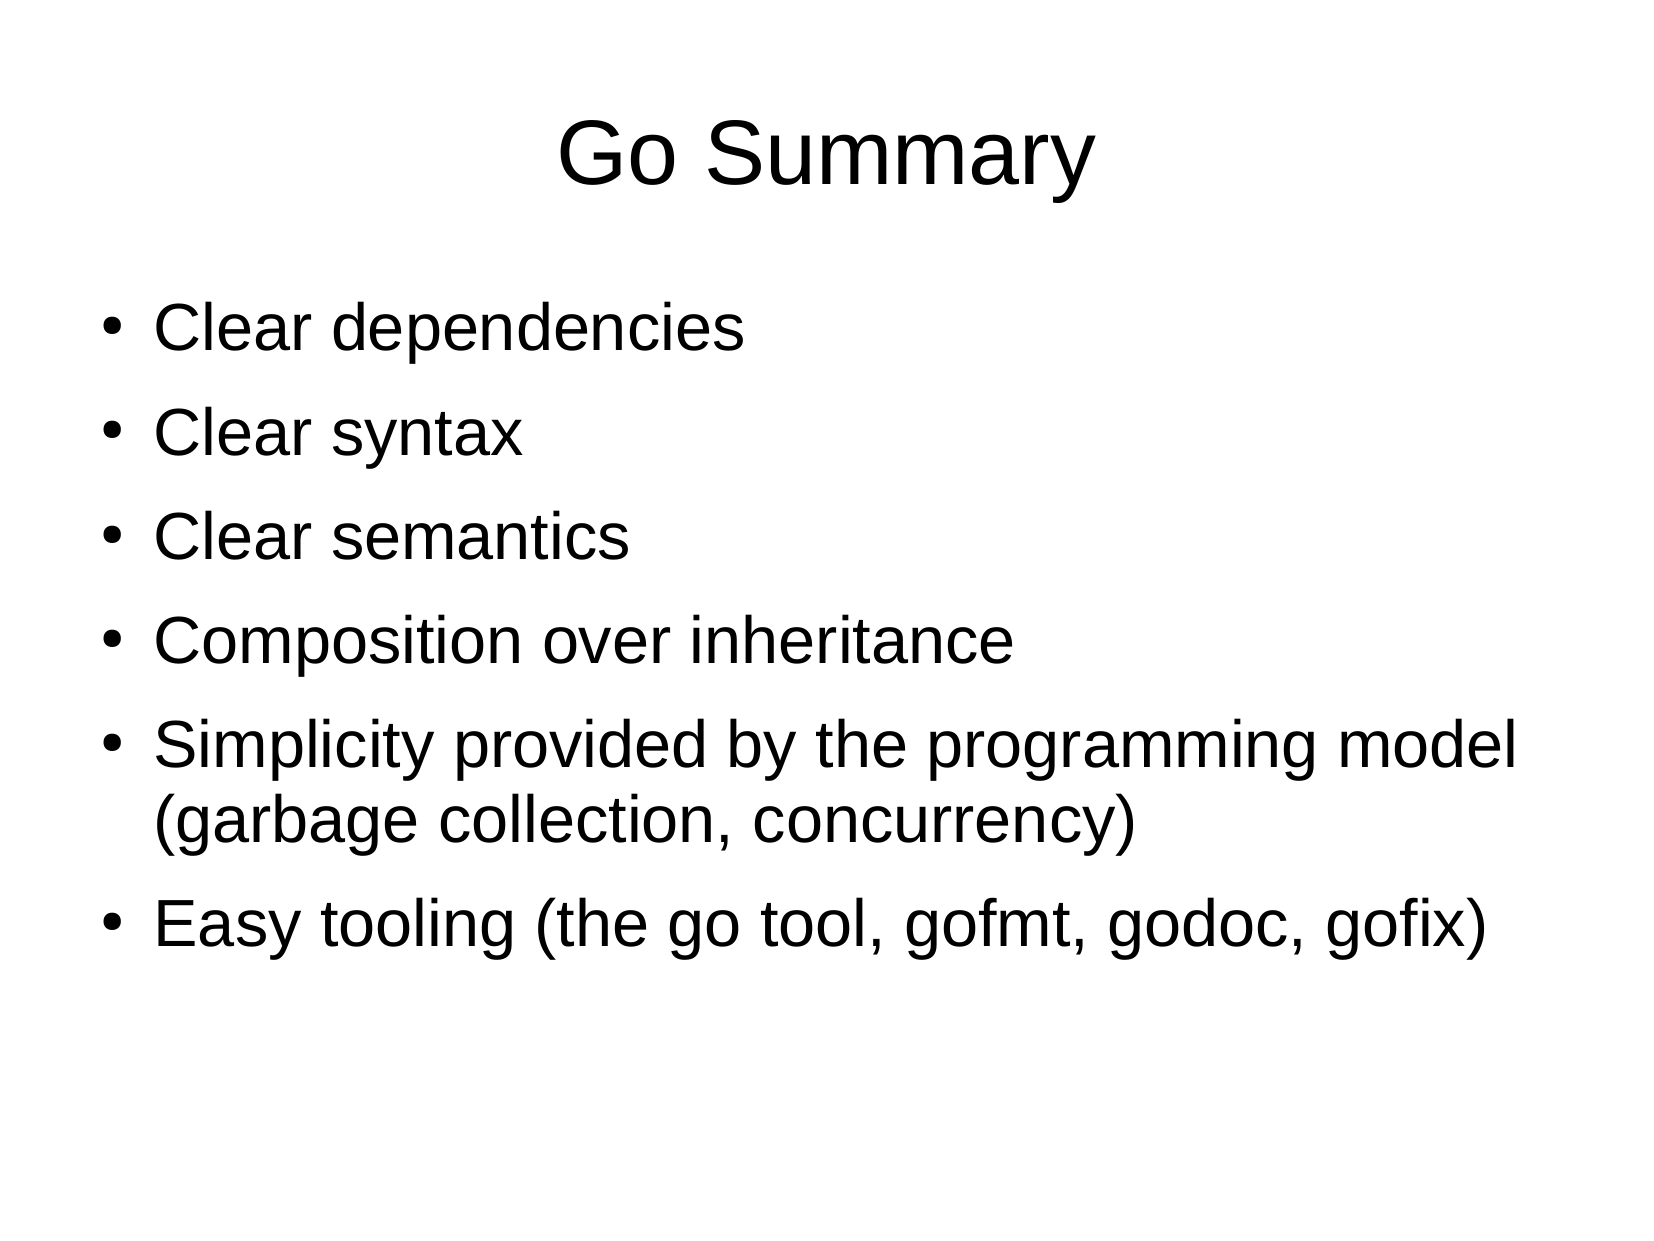

# Go Summary
Clear dependencies
Clear syntax
Clear semantics
Composition over inheritance
Simplicity provided by the programming model (garbage collection, concurrency)
Easy tooling (the go tool, gofmt, godoc, gofix)